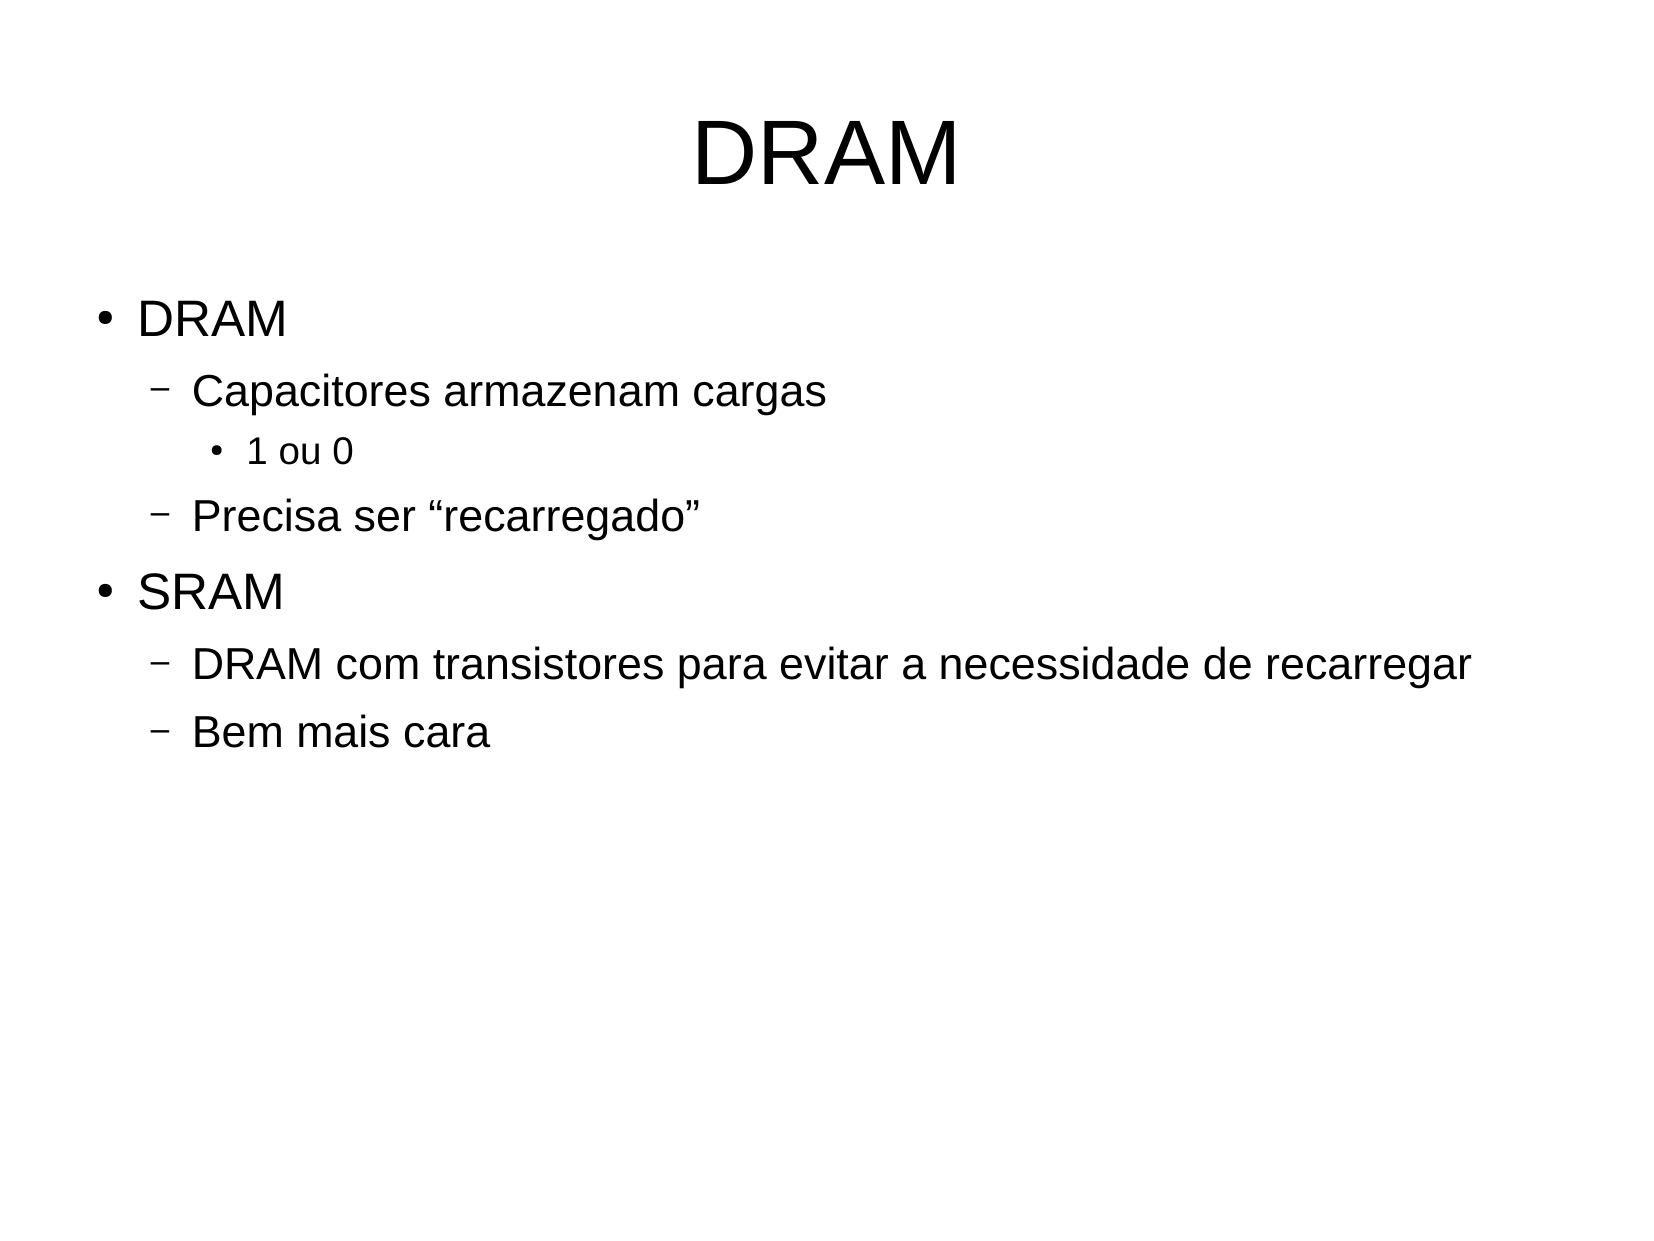

# DRAM
DRAM
Capacitores armazenam cargas
1 ou 0
Precisa ser “recarregado”
SRAM
DRAM com transistores para evitar a necessidade de recarregar
Bem mais cara